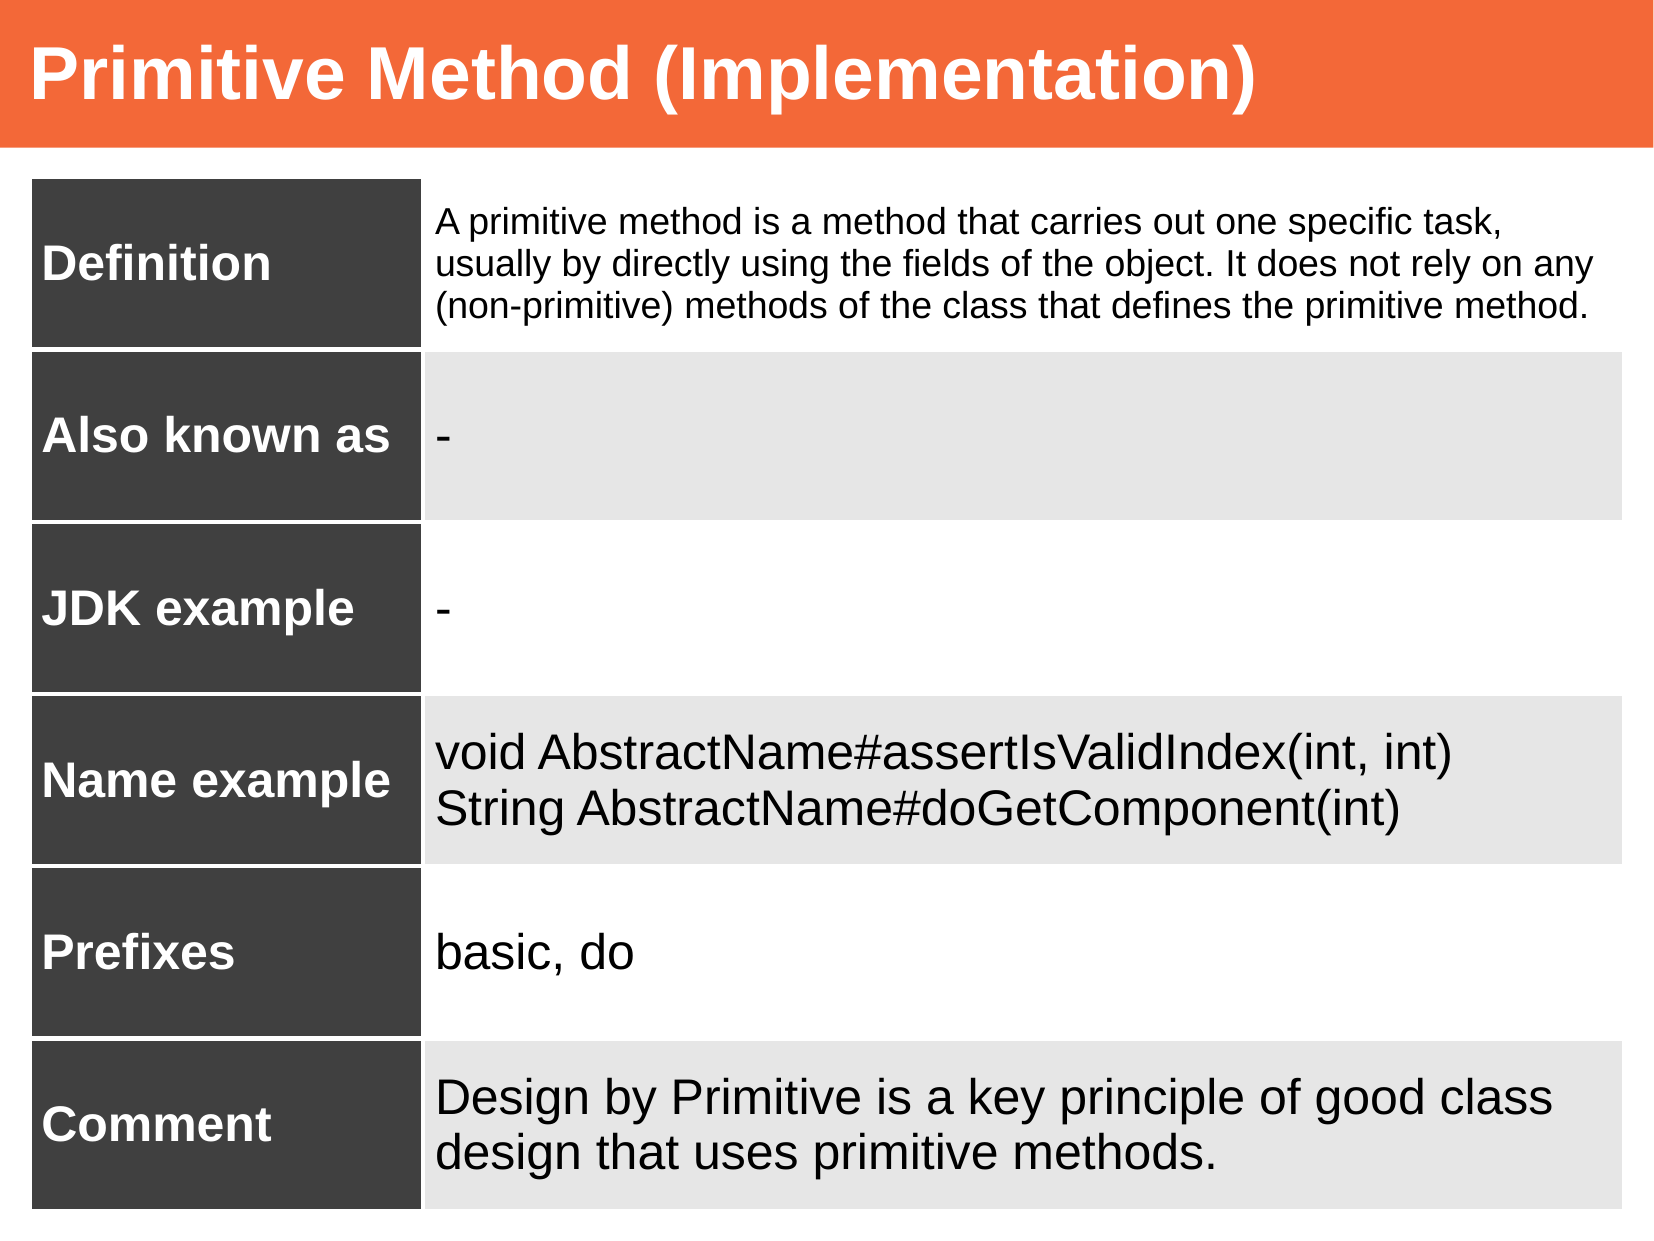

# Primitive Method (Implementation)
| Definition | A primitive method is a method that carries out one specific task, usually by directly using the fields of the object. It does not rely on any (non-primitive) methods of the class that defines the primitive method. |
| --- | --- |
| Also known as | - |
| JDK example | - |
| Name example | void AbstractName#assertIsValidIndex(int, int) String AbstractName#doGetComponent(int) |
| Prefixes | basic, do |
| Comment | Design by Primitive is a key principle of good class design that uses primitive methods. |
Advanced Design and Programming
8
© 2018 Dirk Riehle - All Rights Reserved